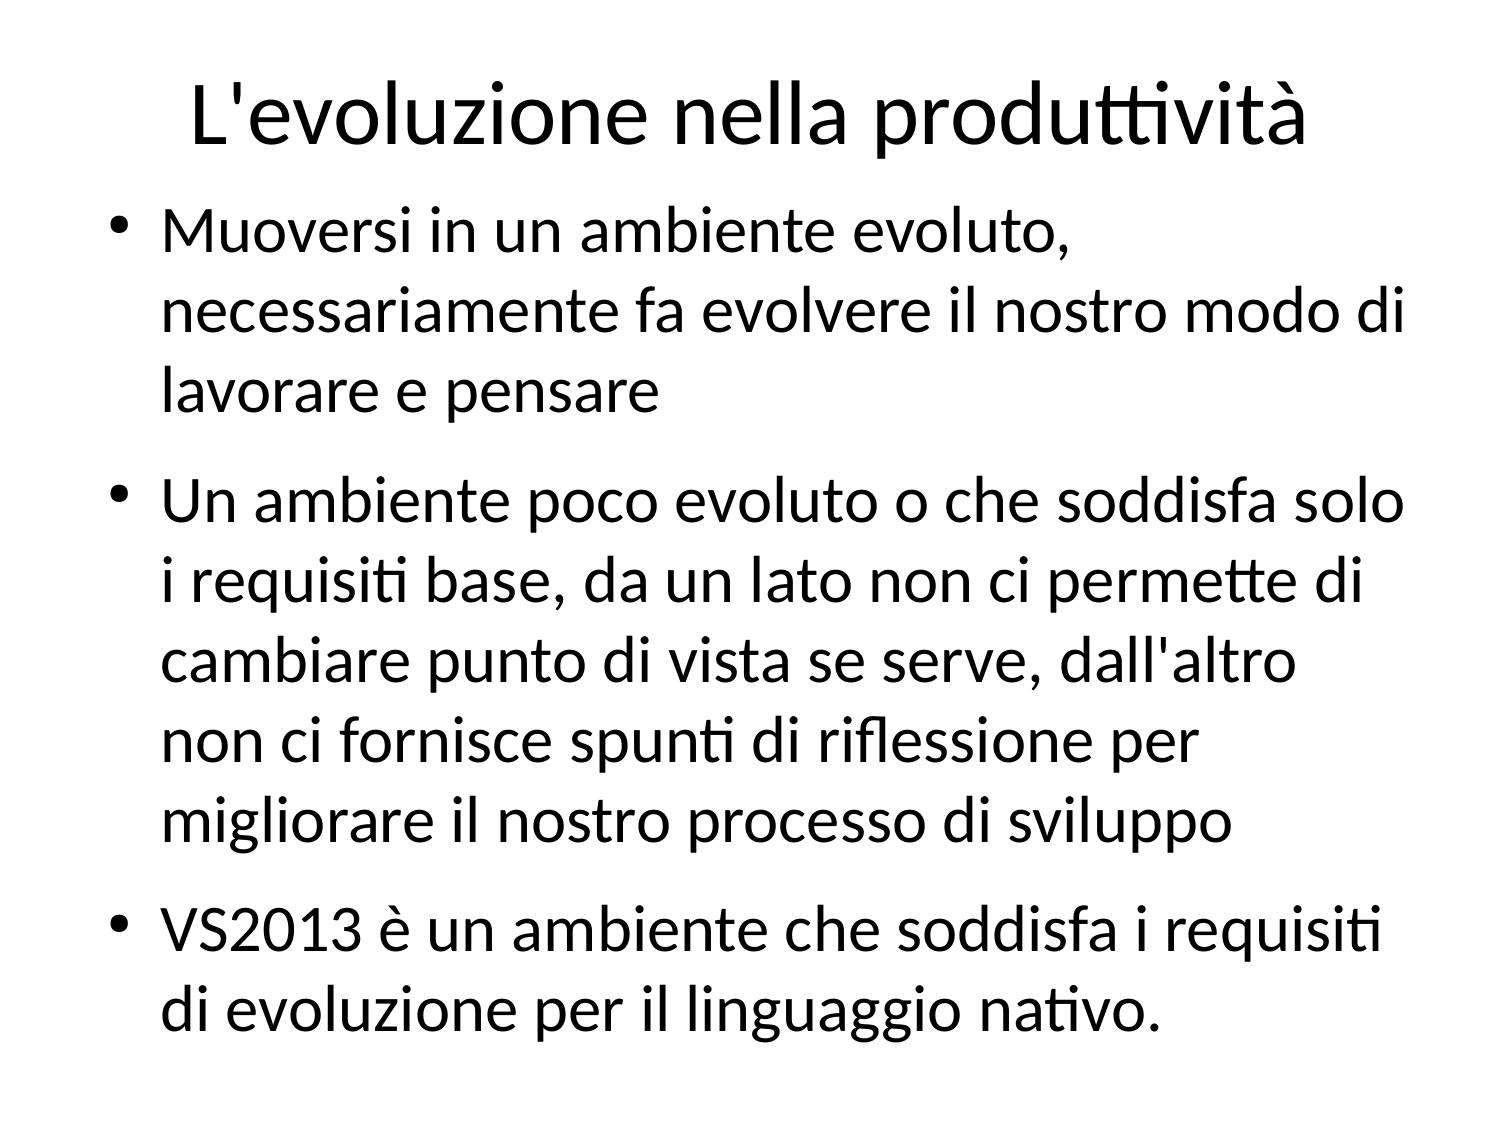

# L'evoluzione nella produttività
Muoversi in un ambiente evoluto, necessariamente fa evolvere il nostro modo di lavorare e pensare
Un ambiente poco evoluto o che soddisfa solo i requisiti base, da un lato non ci permette di cambiare punto di vista se serve, dall'altro non ci fornisce spunti di riflessione per migliorare il nostro processo di sviluppo
VS2013 è un ambiente che soddisfa i requisiti di evoluzione per il linguaggio nativo.